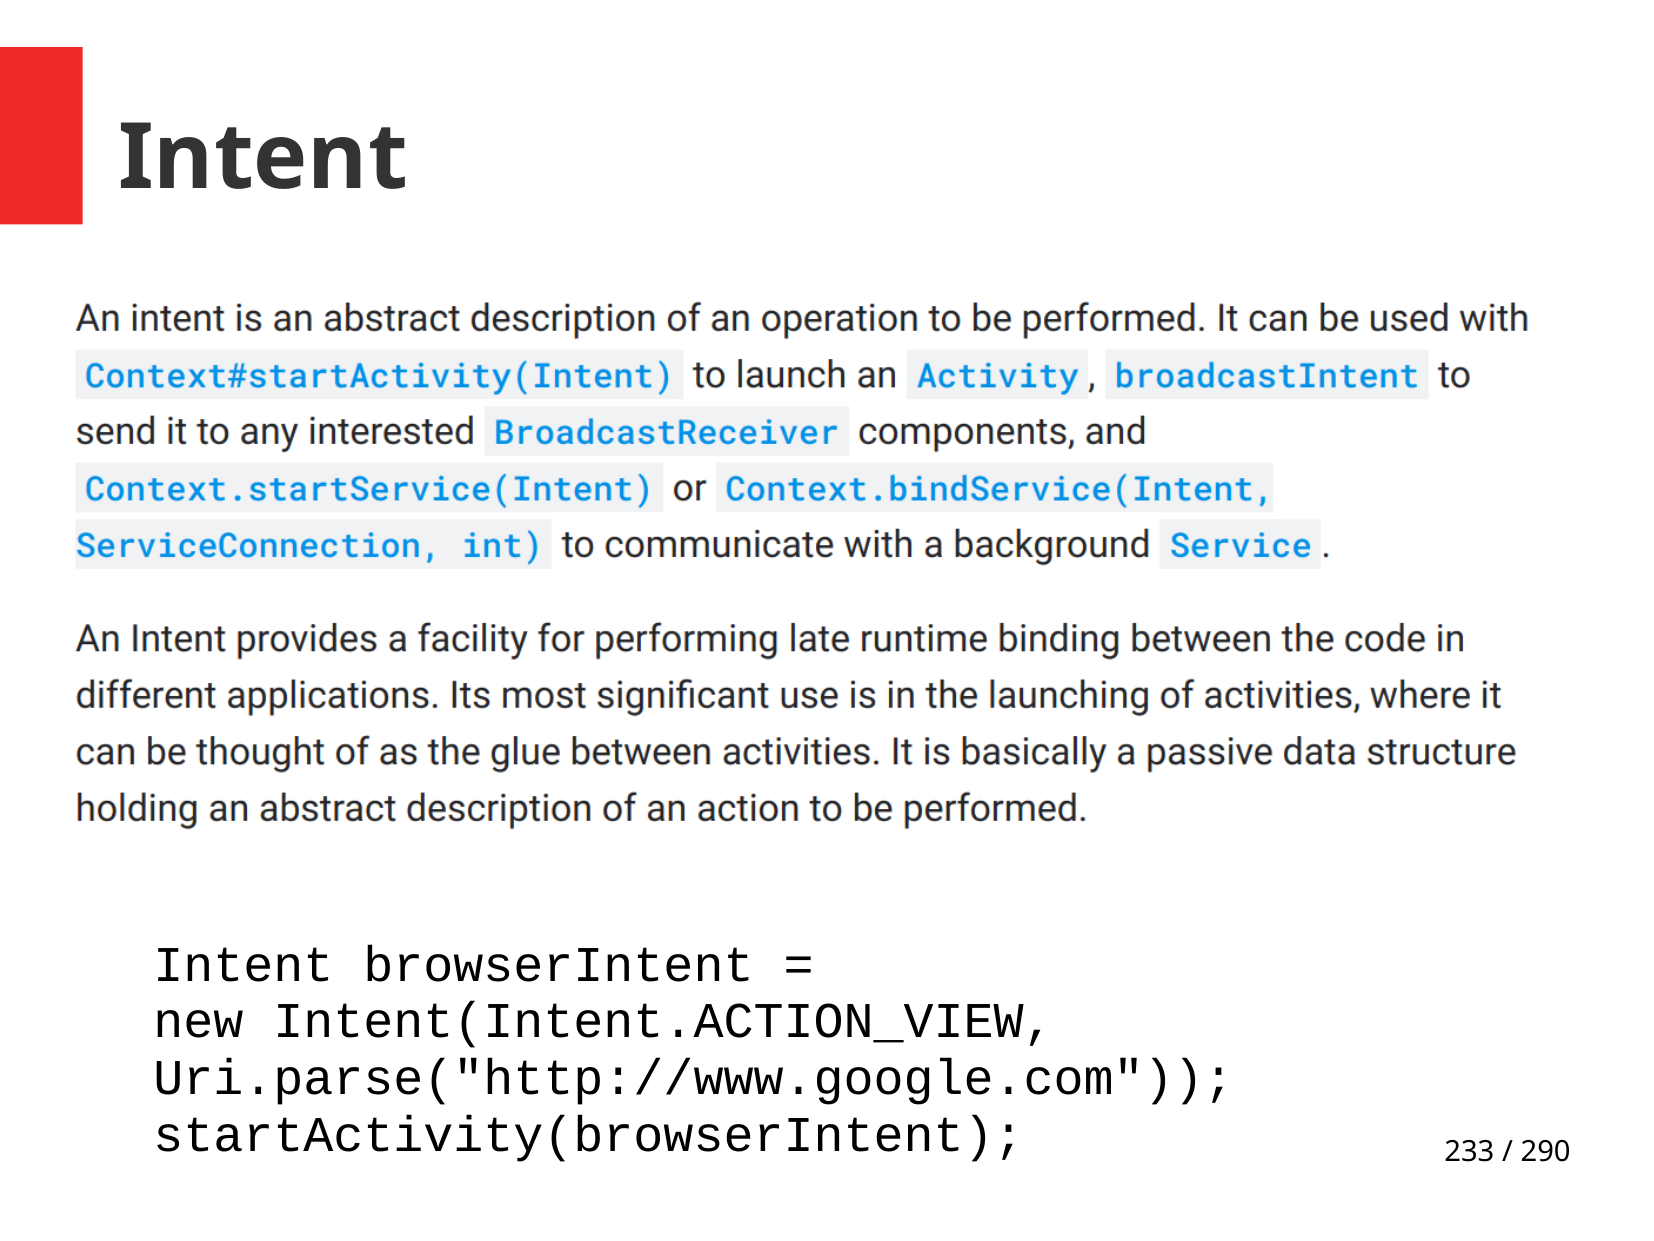

# Intent
Intent browserIntent =
new Intent(Intent.ACTION_VIEW, Uri.parse("http://www.google.com"));
startActivity(browserIntent);
233